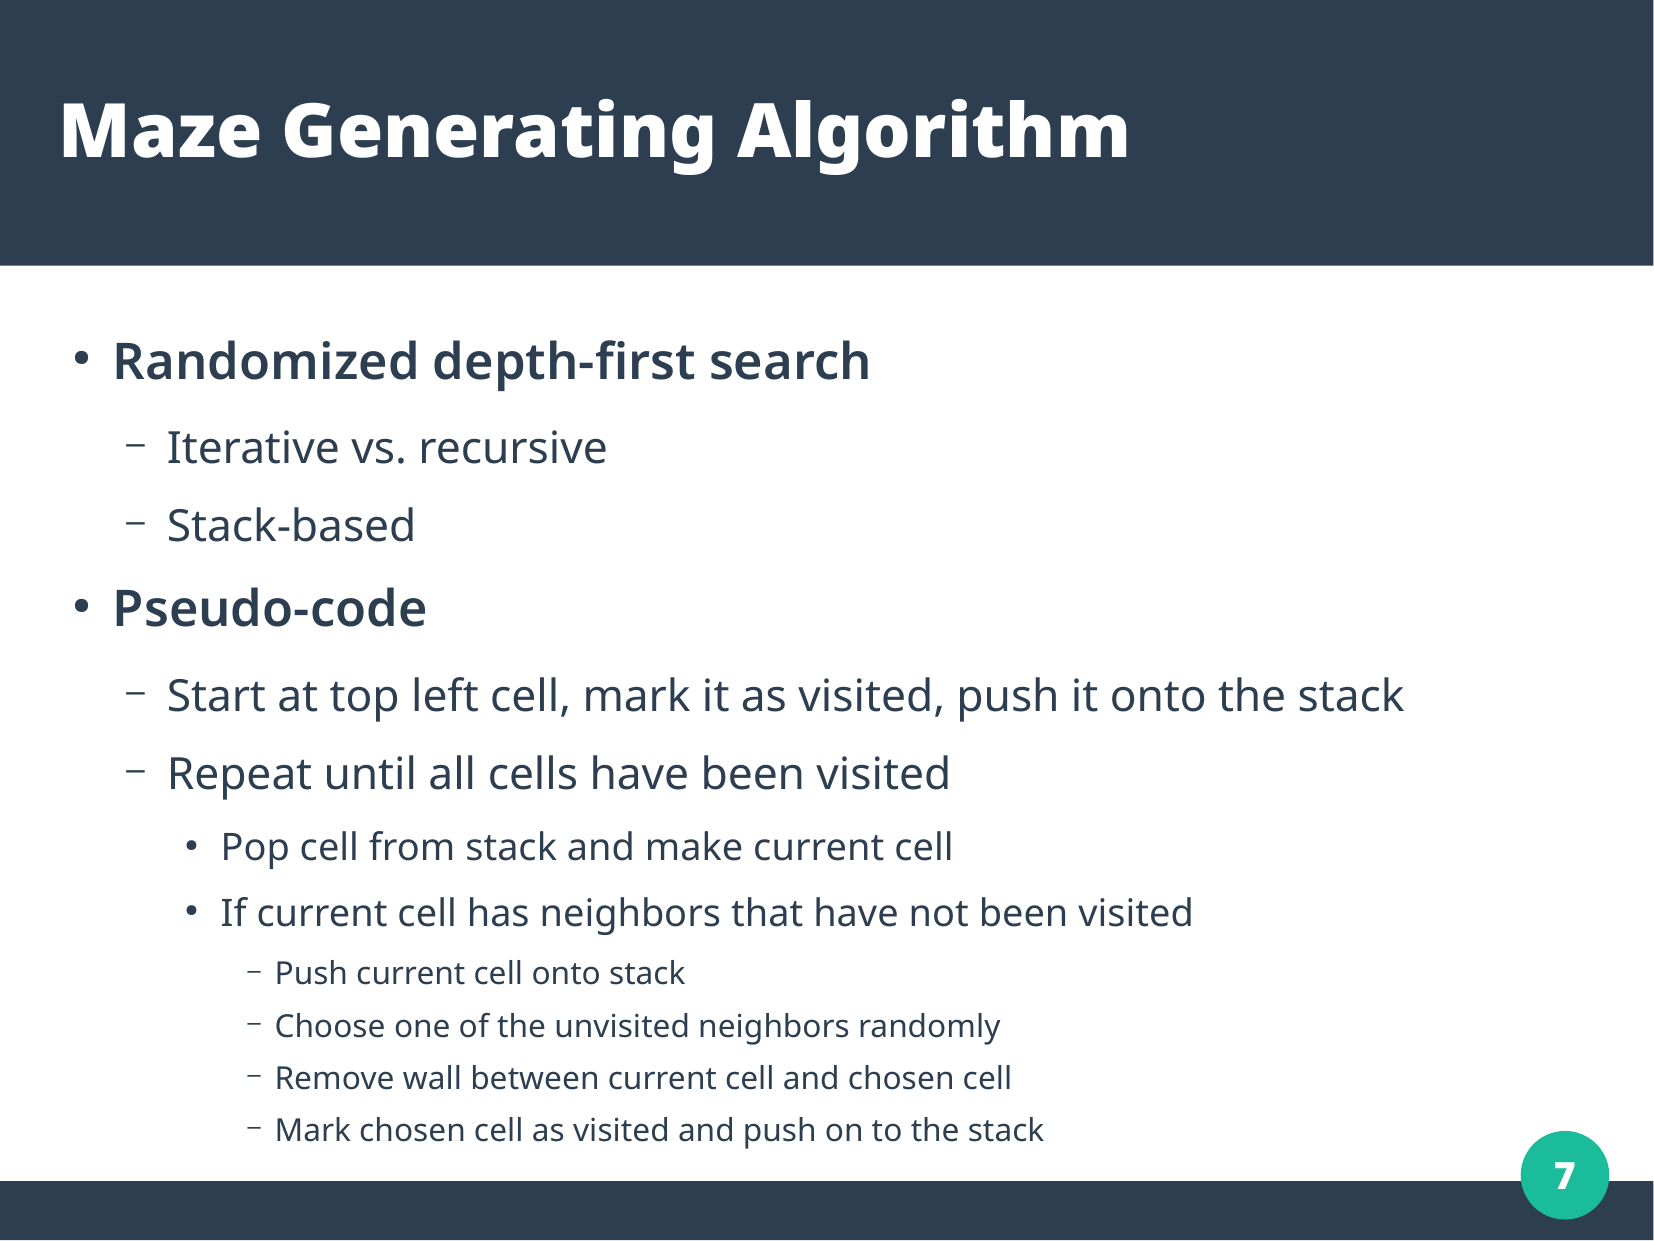

# Maze Generating Algorithm
Randomized depth-first search
Iterative vs. recursive
Stack-based
Pseudo-code
Start at top left cell, mark it as visited, push it onto the stack
Repeat until all cells have been visited
Pop cell from stack and make current cell
If current cell has neighbors that have not been visited
Push current cell onto stack
Choose one of the unvisited neighbors randomly
Remove wall between current cell and chosen cell
Mark chosen cell as visited and push on to the stack
7